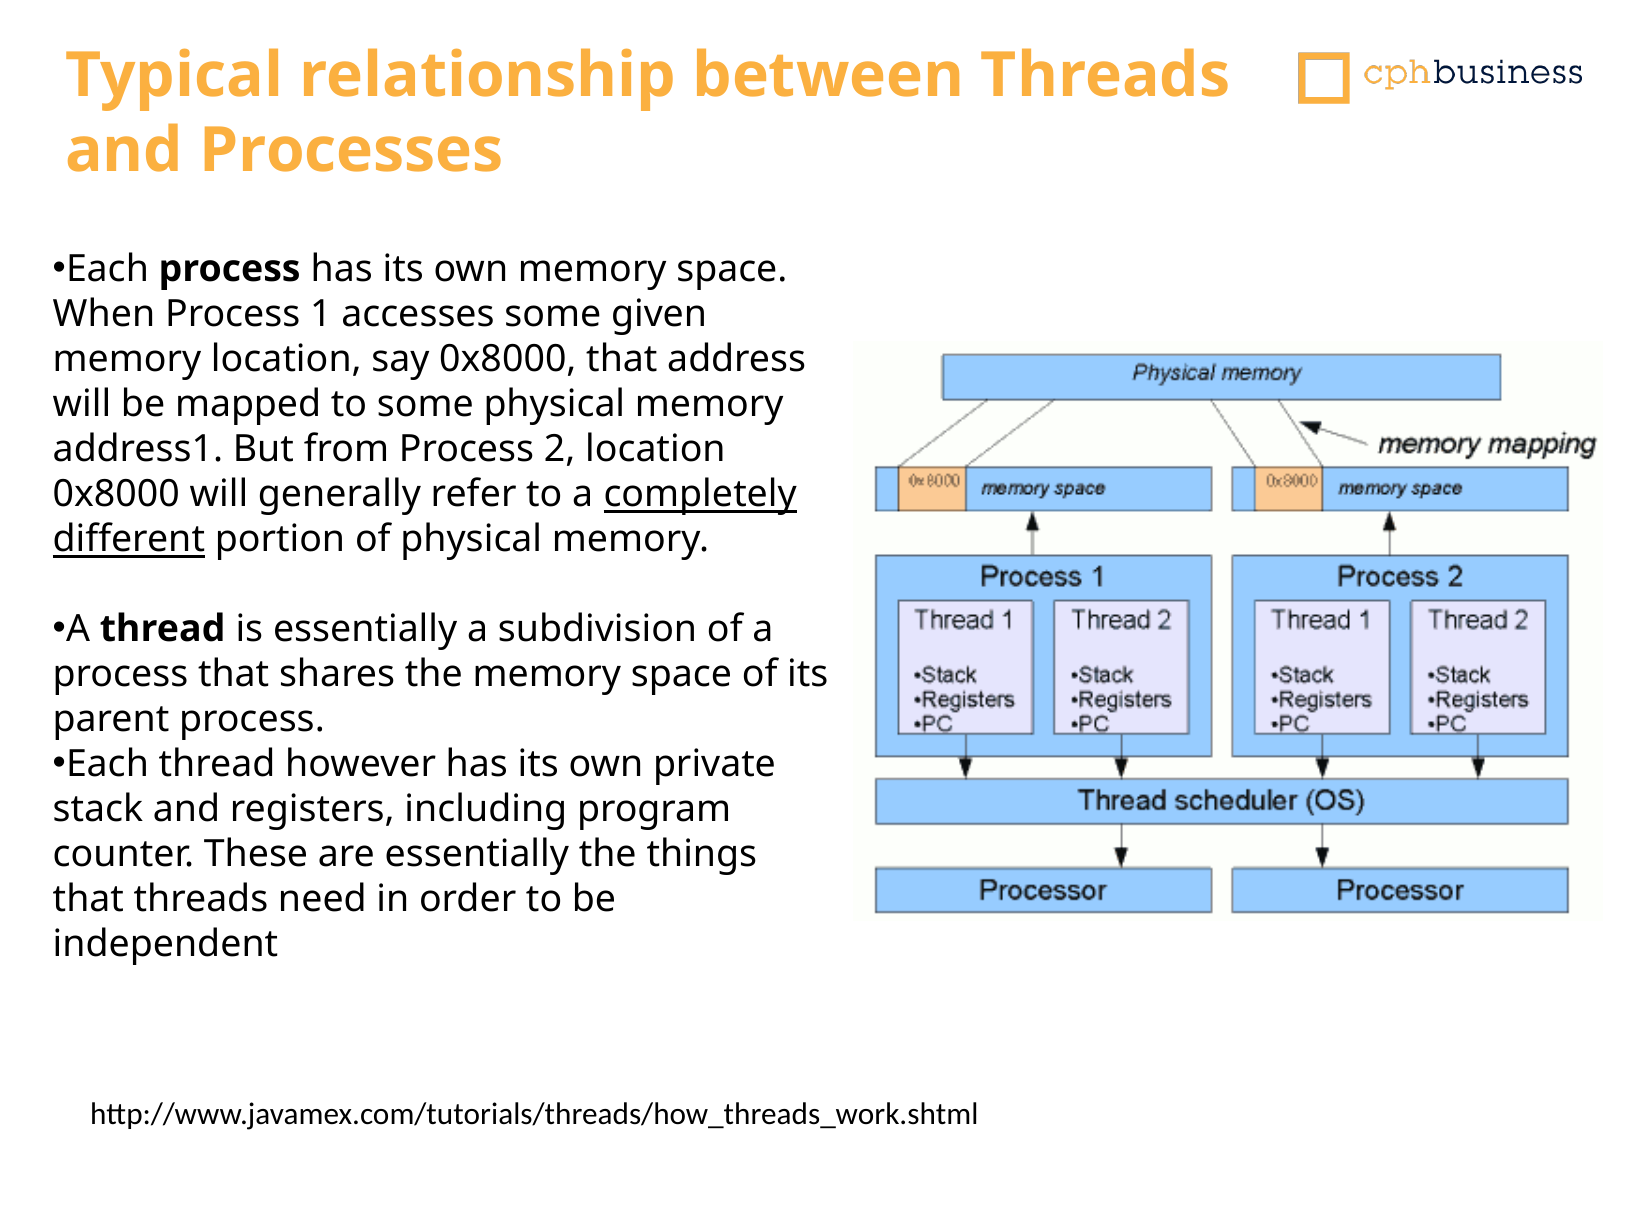

Typical relationship between Threads and Processes
Each process has its own memory space. When Process 1 accesses some given memory location, say 0x8000, that address will be mapped to some physical memory address1. But from Process 2, location 0x8000 will generally refer to a completely different portion of physical memory.
A thread is essentially a subdivision of a process that shares the memory space of its parent process.
Each thread however has its own private stack and registers, including program counter. These are essentially the things that threads need in order to be independent
http://www.javamex.com/tutorials/threads/how_threads_work.shtml